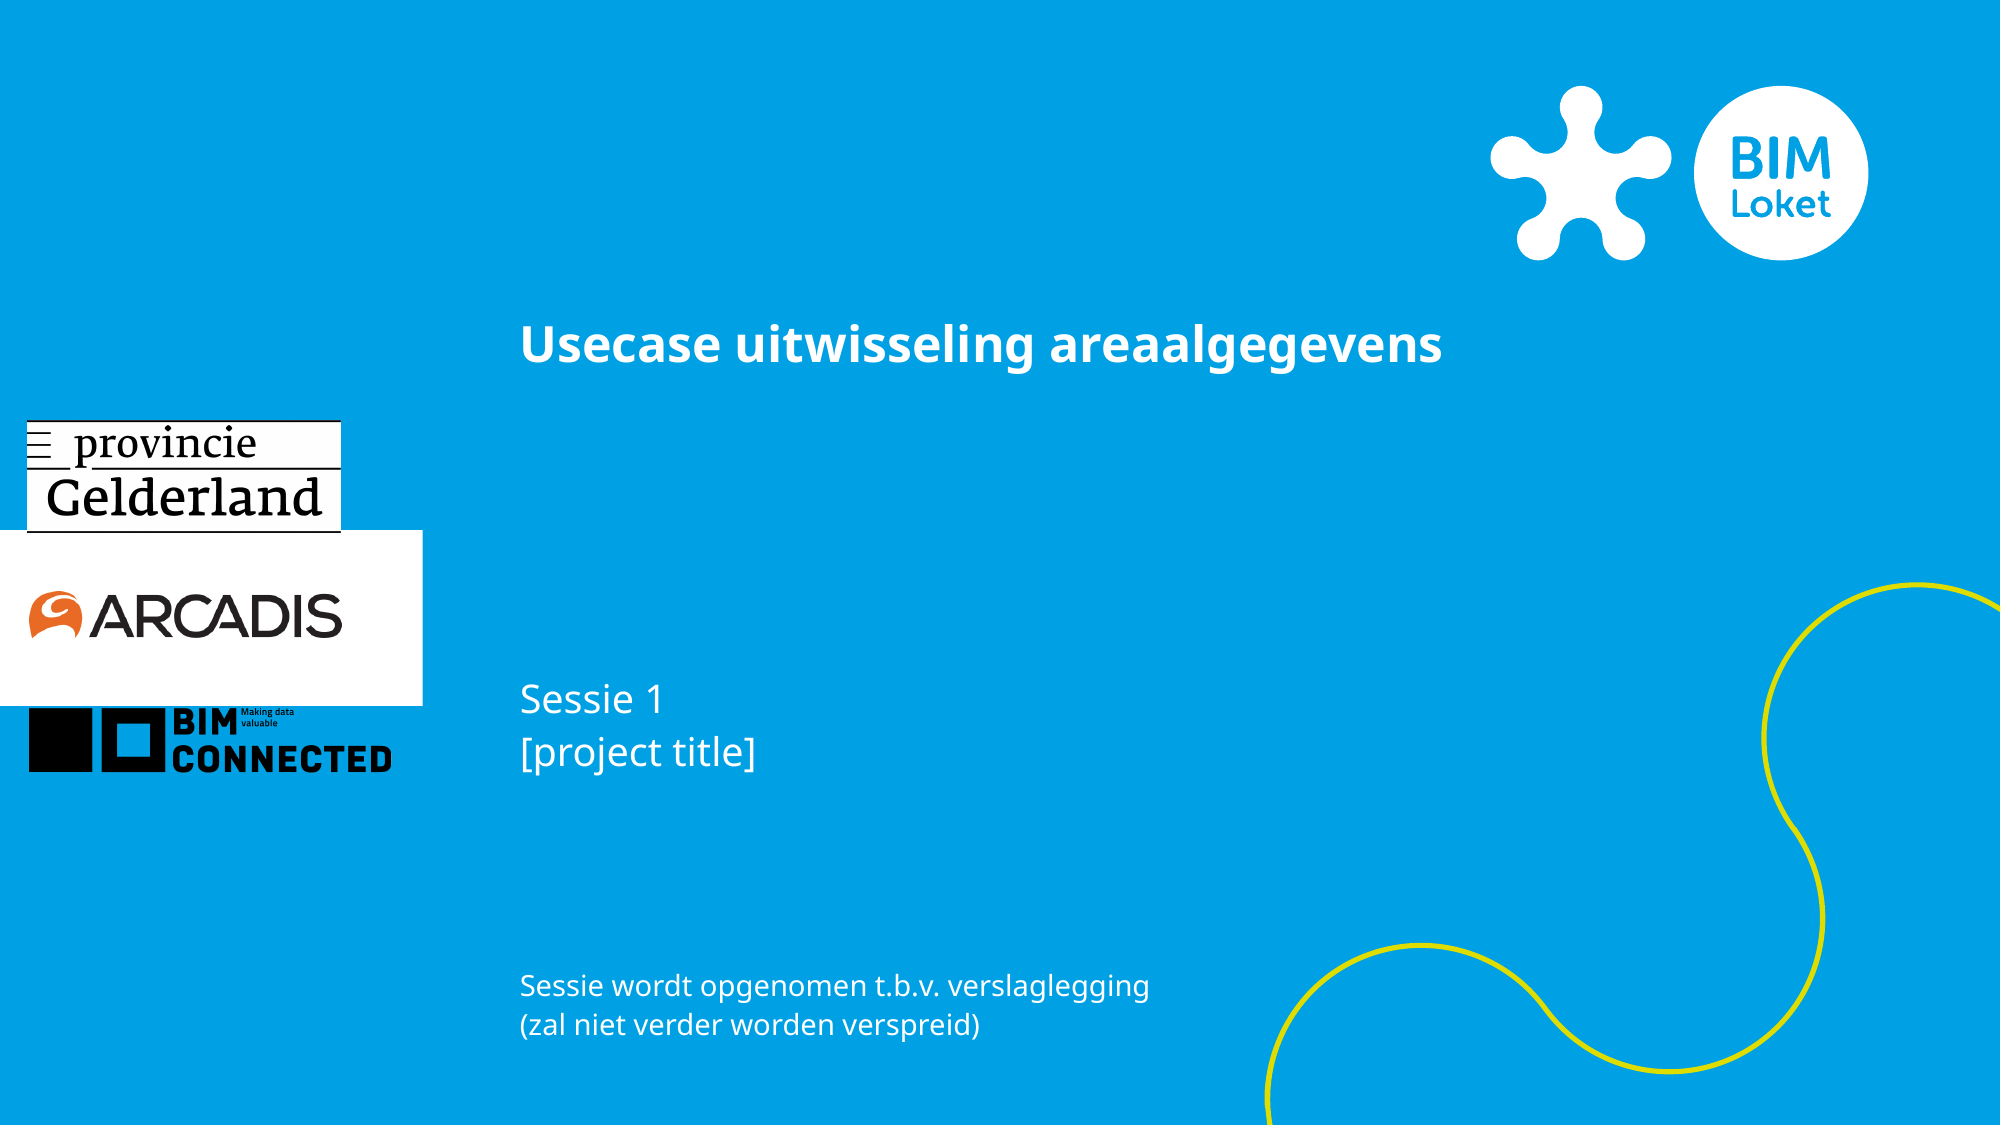

# Usecase uitwisseling areaalgegevens
Sessie 1
[project title]
Sessie wordt opgenomen t.b.v. verslaglegging
(zal niet verder worden verspreid)